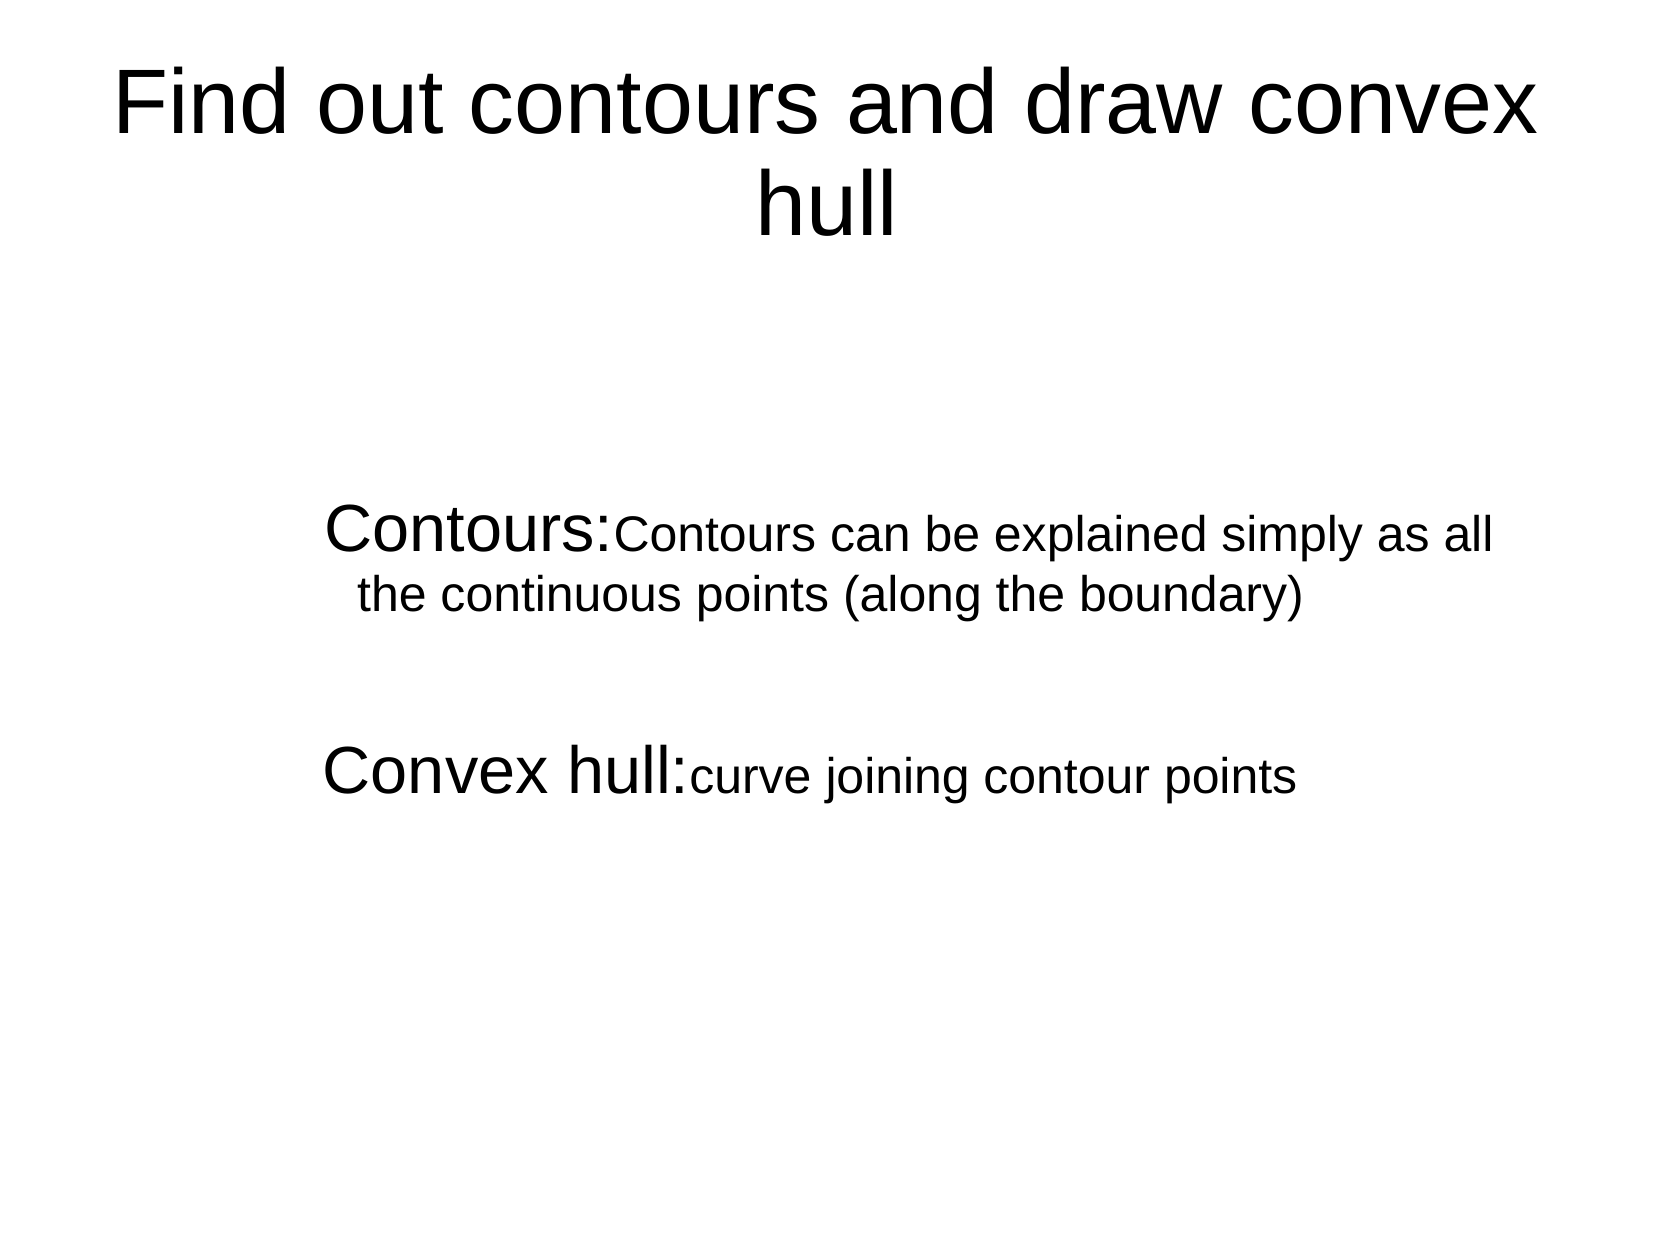

# Find out contours and draw convex hull
		 Contours:Contours can be explained simply as all the continuous points (along the boundary)
Convex hull:curve joining contour points